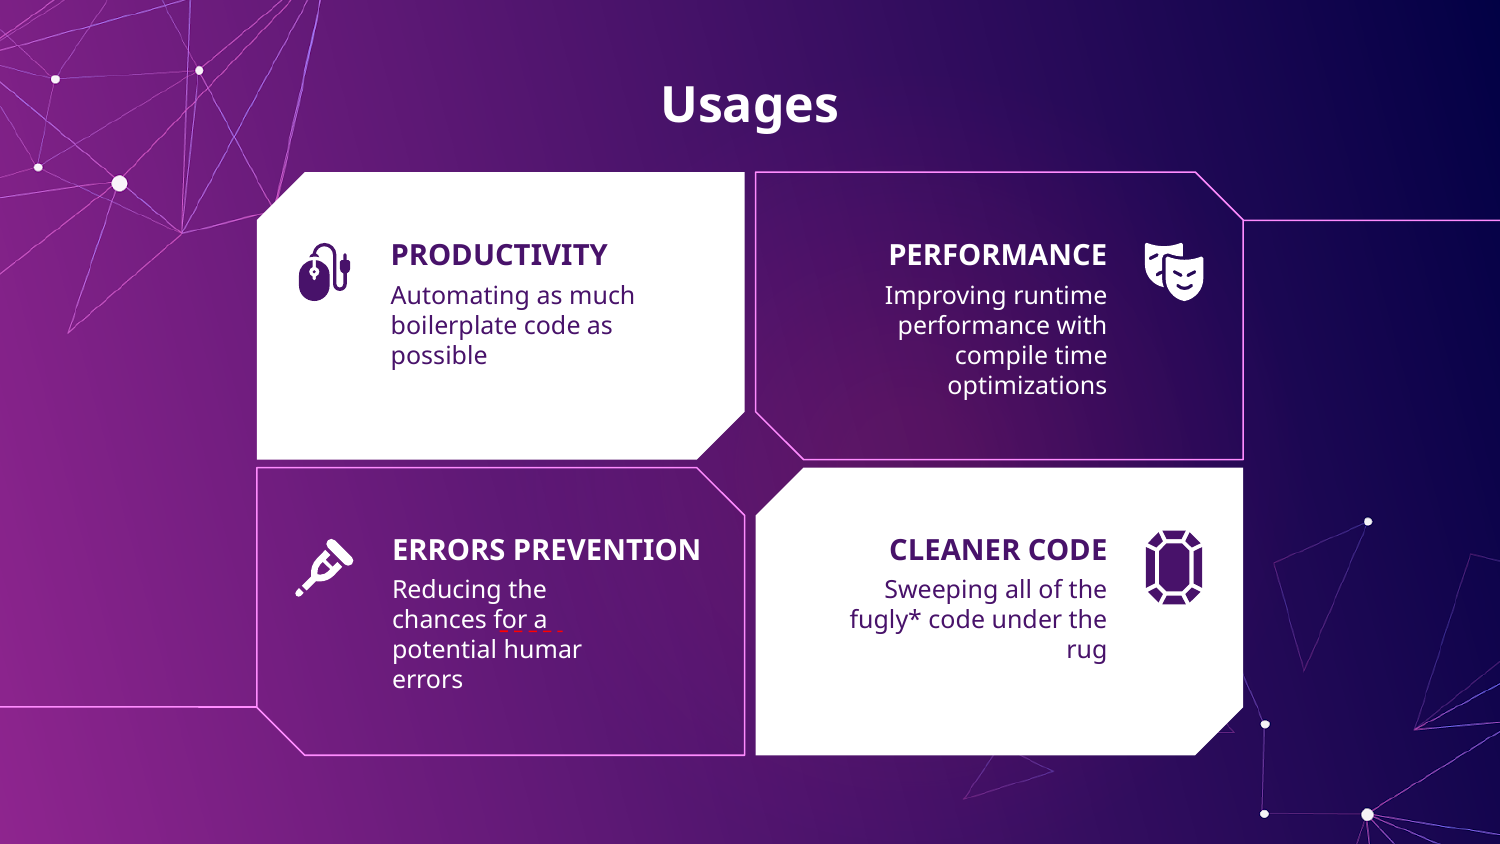

# Usages
PRODUCTIVITY
PERFORMANCE
Automating as much boilerplate code as possible
Improving runtime performance with compile time optimizations
ERRORS PREVENTION
CLEANER CODE
Reducing the chances for a potential humar errors
Sweeping all of the fugly* code under the rug